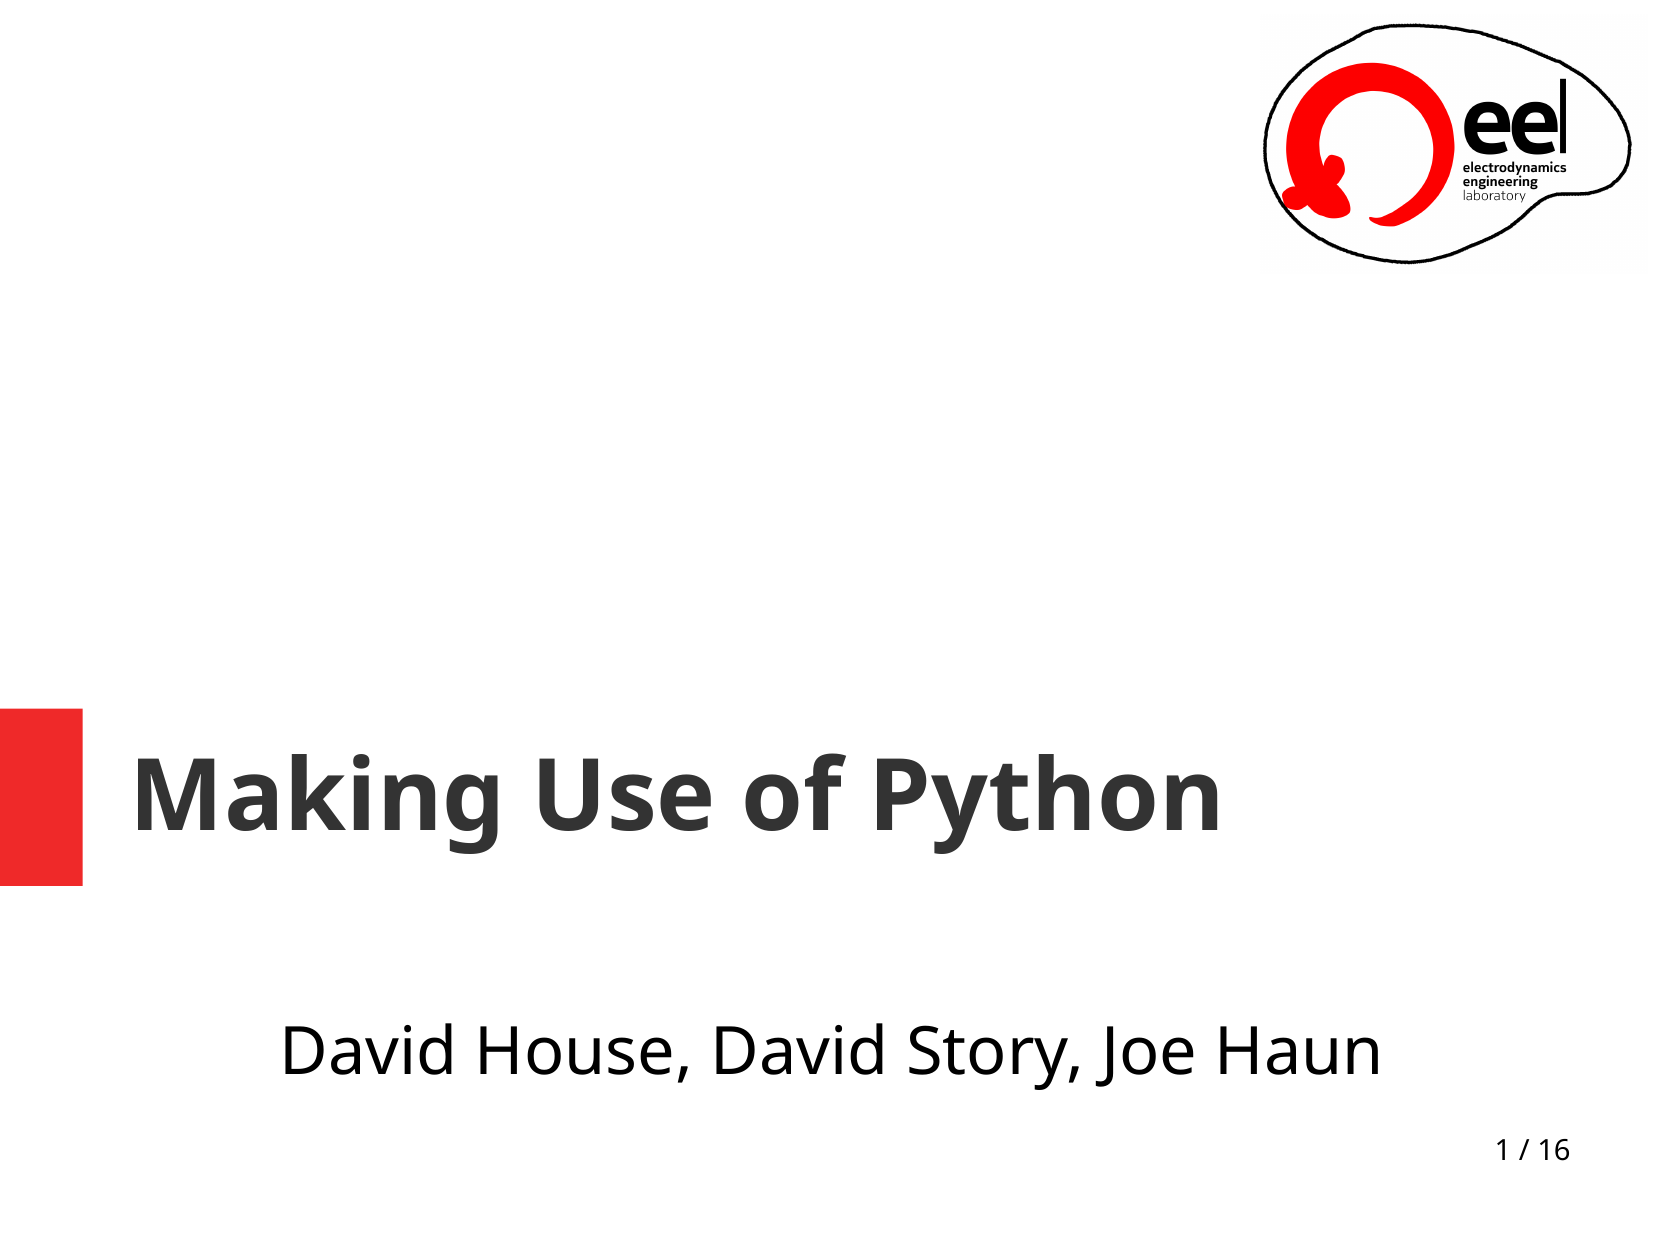

# Making Use of Python
David House, David Story, Joe Haun
1